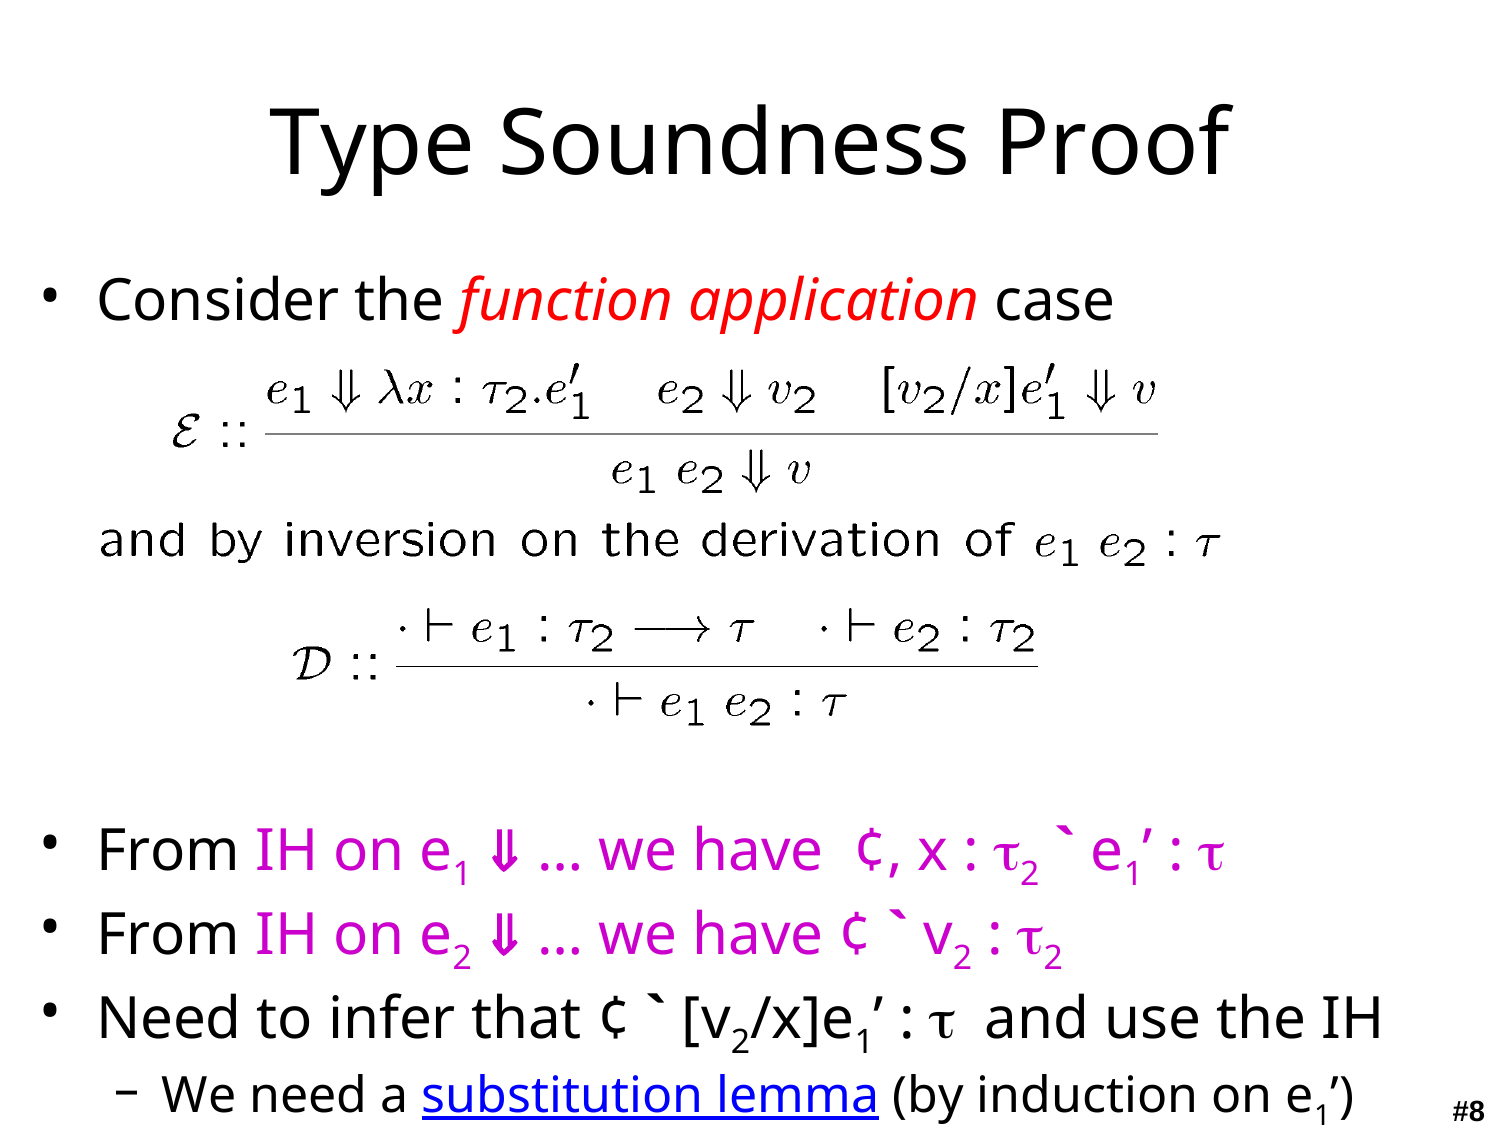

# Type Soundness Proof
Consider the function application case
From IH on e1  … we have ¢, x : 2 ` e1’ : 
From IH on e2  … we have ¢ ` v2 : 2
Need to infer that ¢ ` [v2/x]e1’ : and use the IH
We need a substitution lemma (by induction on e1’)
8